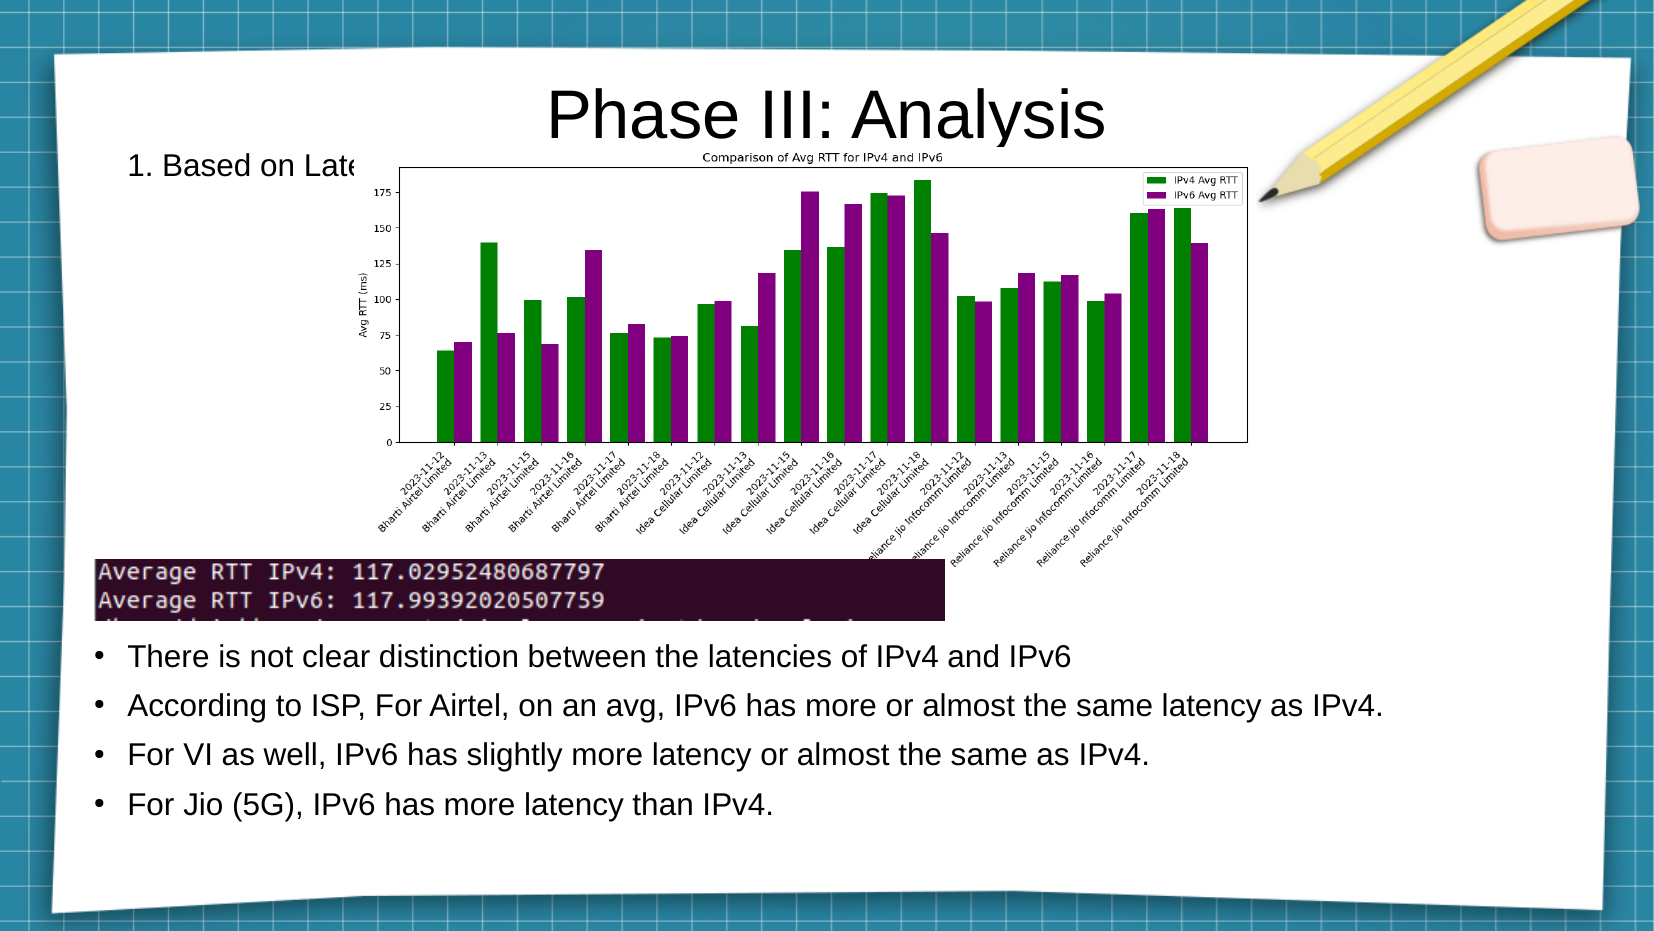

# Phase III: Analysis
1. Based on Latency
There is not clear distinction between the latencies of IPv4 and IPv6
According to ISP, For Airtel, on an avg, IPv6 has more or almost the same latency as IPv4.
For VI as well, IPv6 has slightly more latency or almost the same as IPv4.
For Jio (5G), IPv6 has more latency than IPv4.